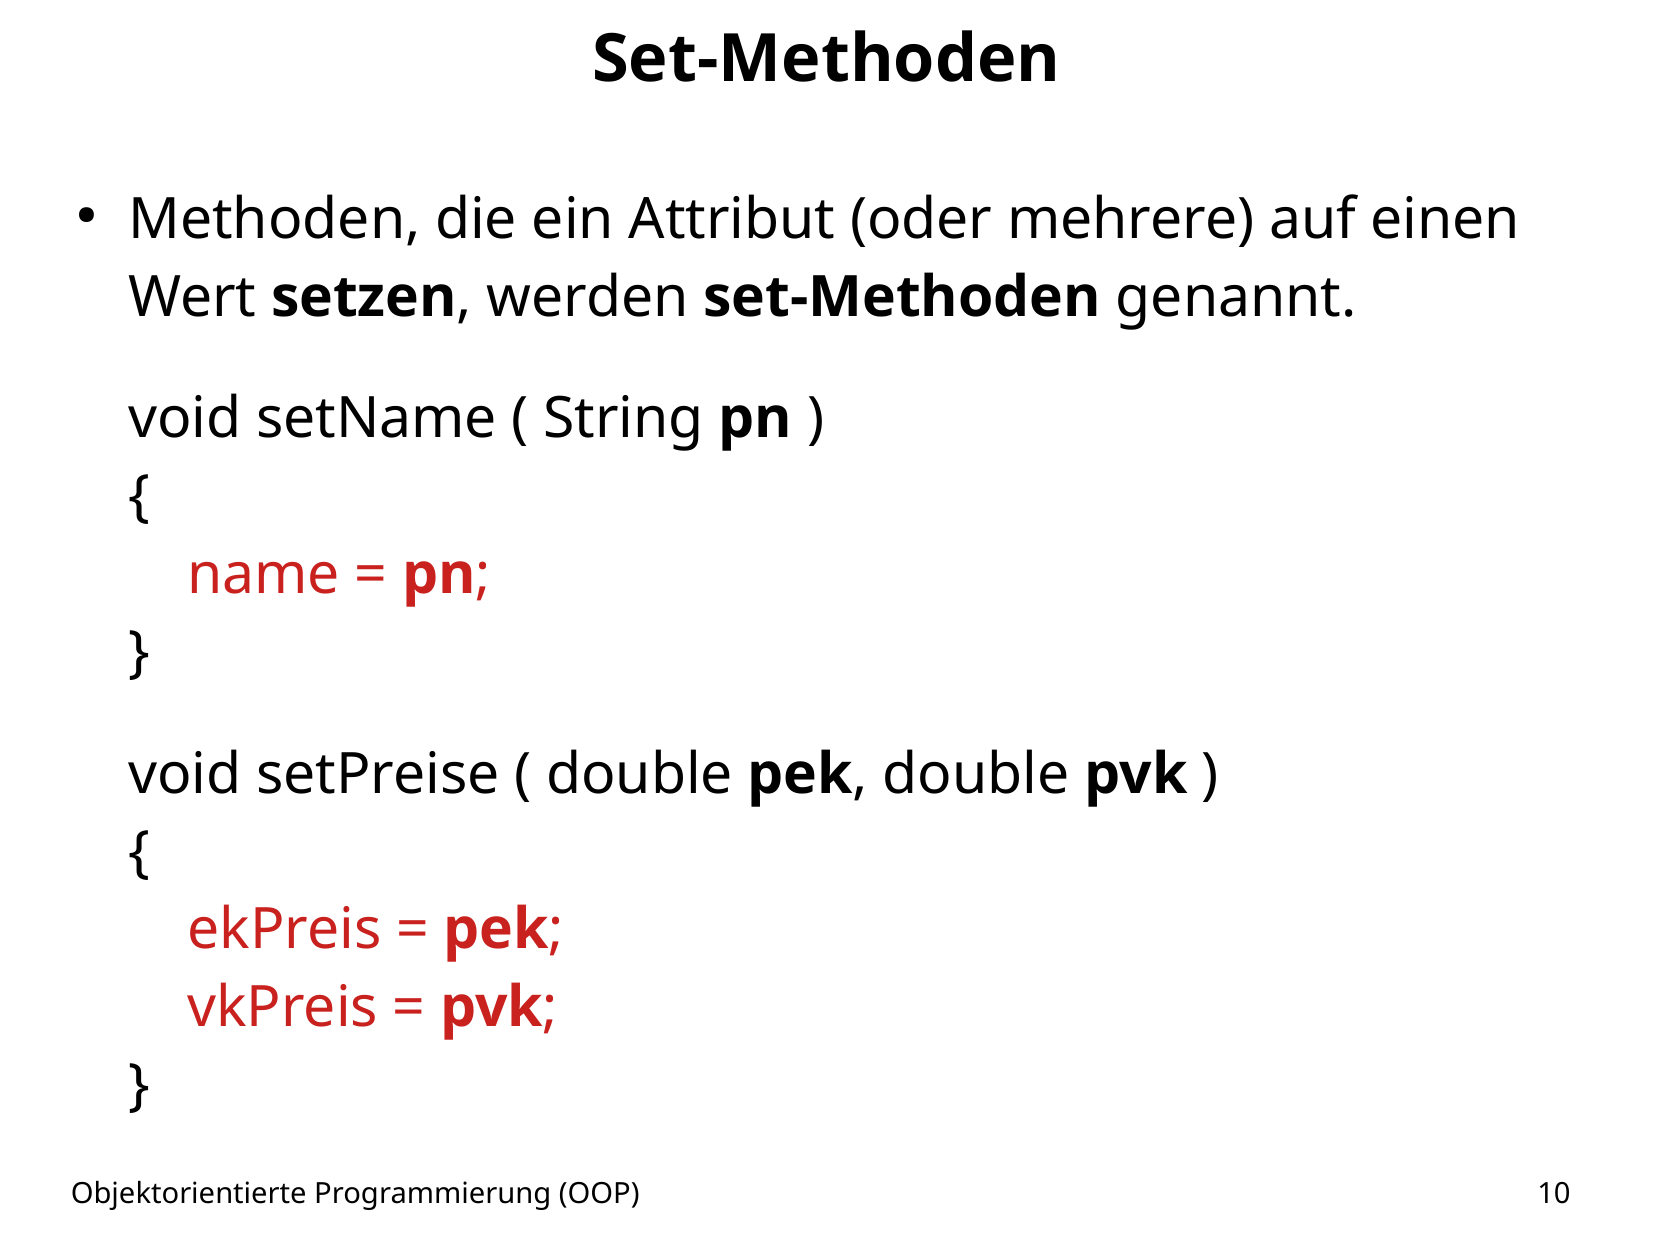

# Set-Methoden
Methoden, die ein Attribut (oder mehrere) auf einen Wert setzen, werden set-Methoden genannt.
void setName ( String pn )
{
 name = pn;
}
void setPreise ( double pek, double pvk )
{
 ekPreis = pek;
 vkPreis = pvk;
}
Objektorientierte Programmierung (OOP)
10